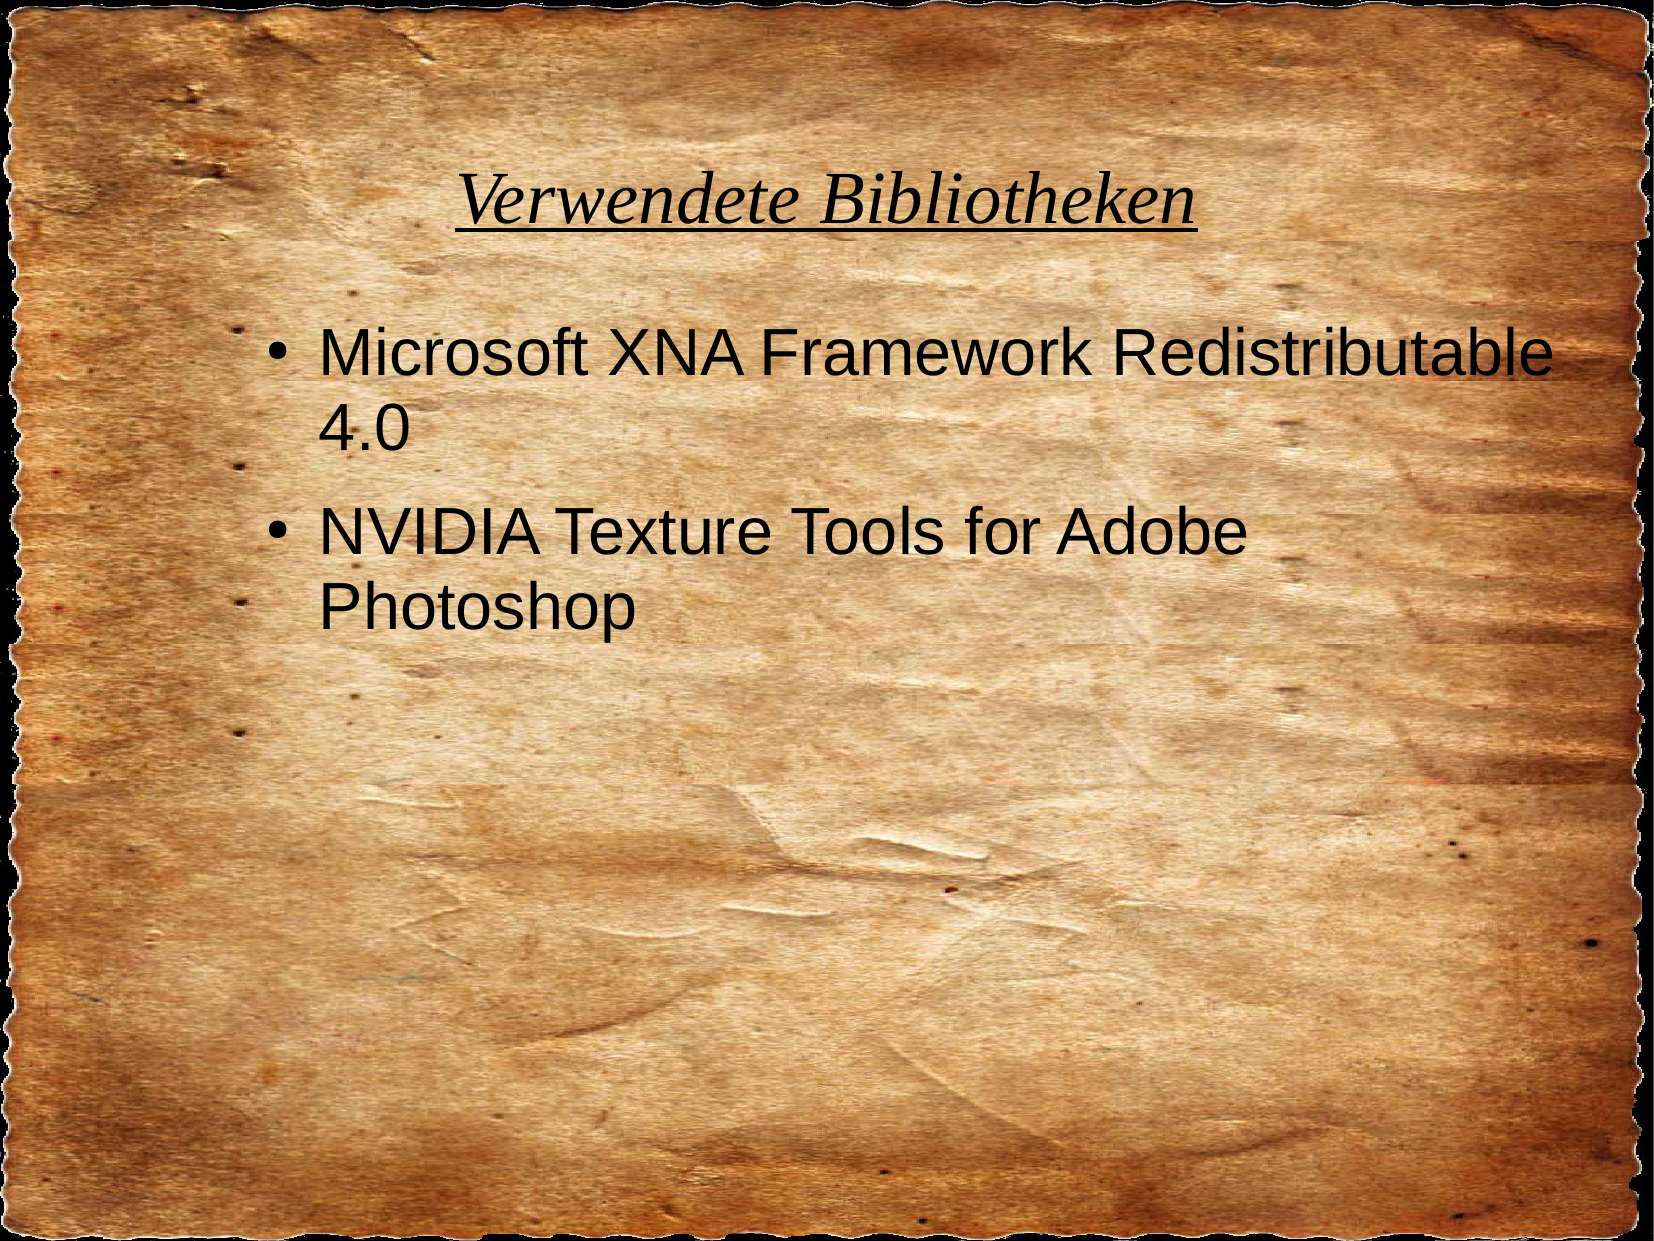

# Verwendete Bibliotheken
Microsoft XNA Framework Redistributable 4.0
NVIDIA Texture Tools for Adobe Photoshop